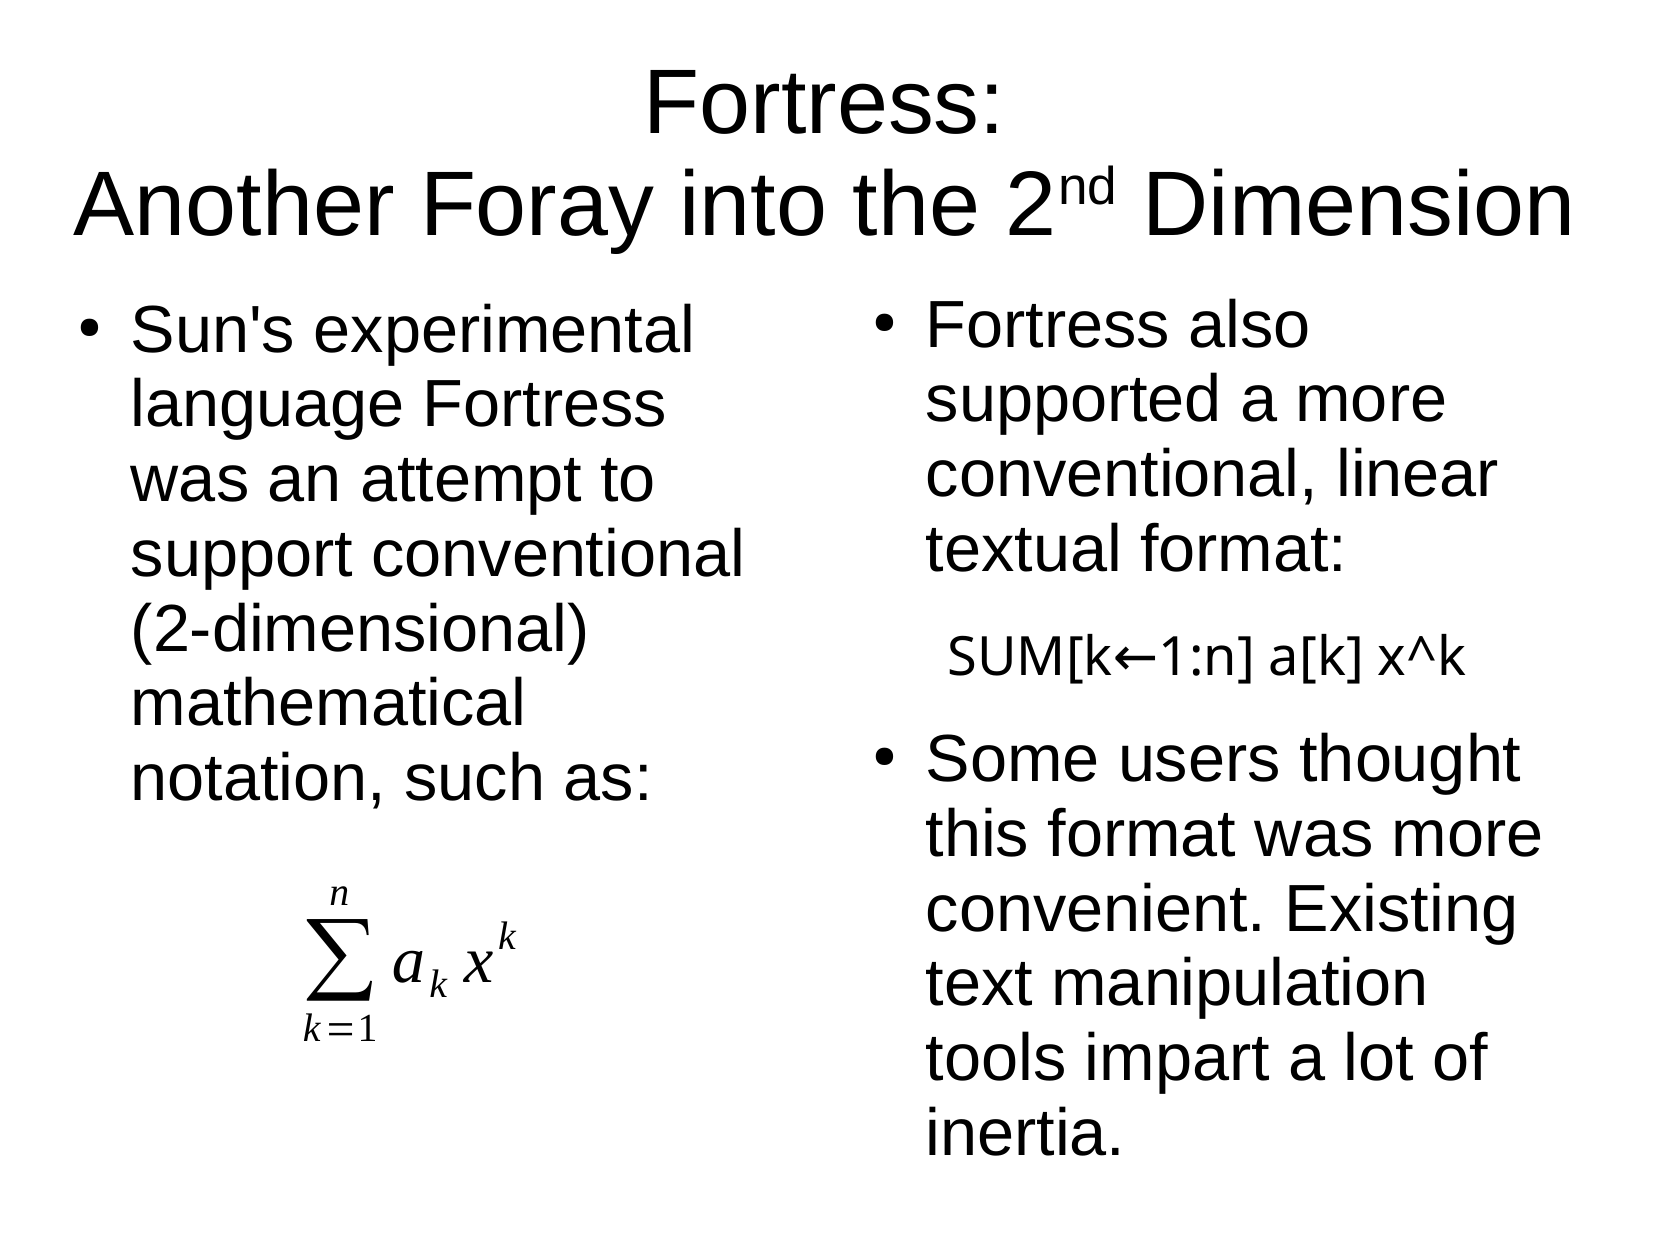

# Fortress: Another Foray into the 2nd Dimension
Fortress also supported a more conventional, linear textual format:
 SUM[k←1:n] a[k] x^k
Some users thought this format was more convenient. Existing text manipulation tools impart a lot of inertia.
Sun's experimental language Fortress was an attempt to support conventional (2-dimensional) mathematical notation, such as: